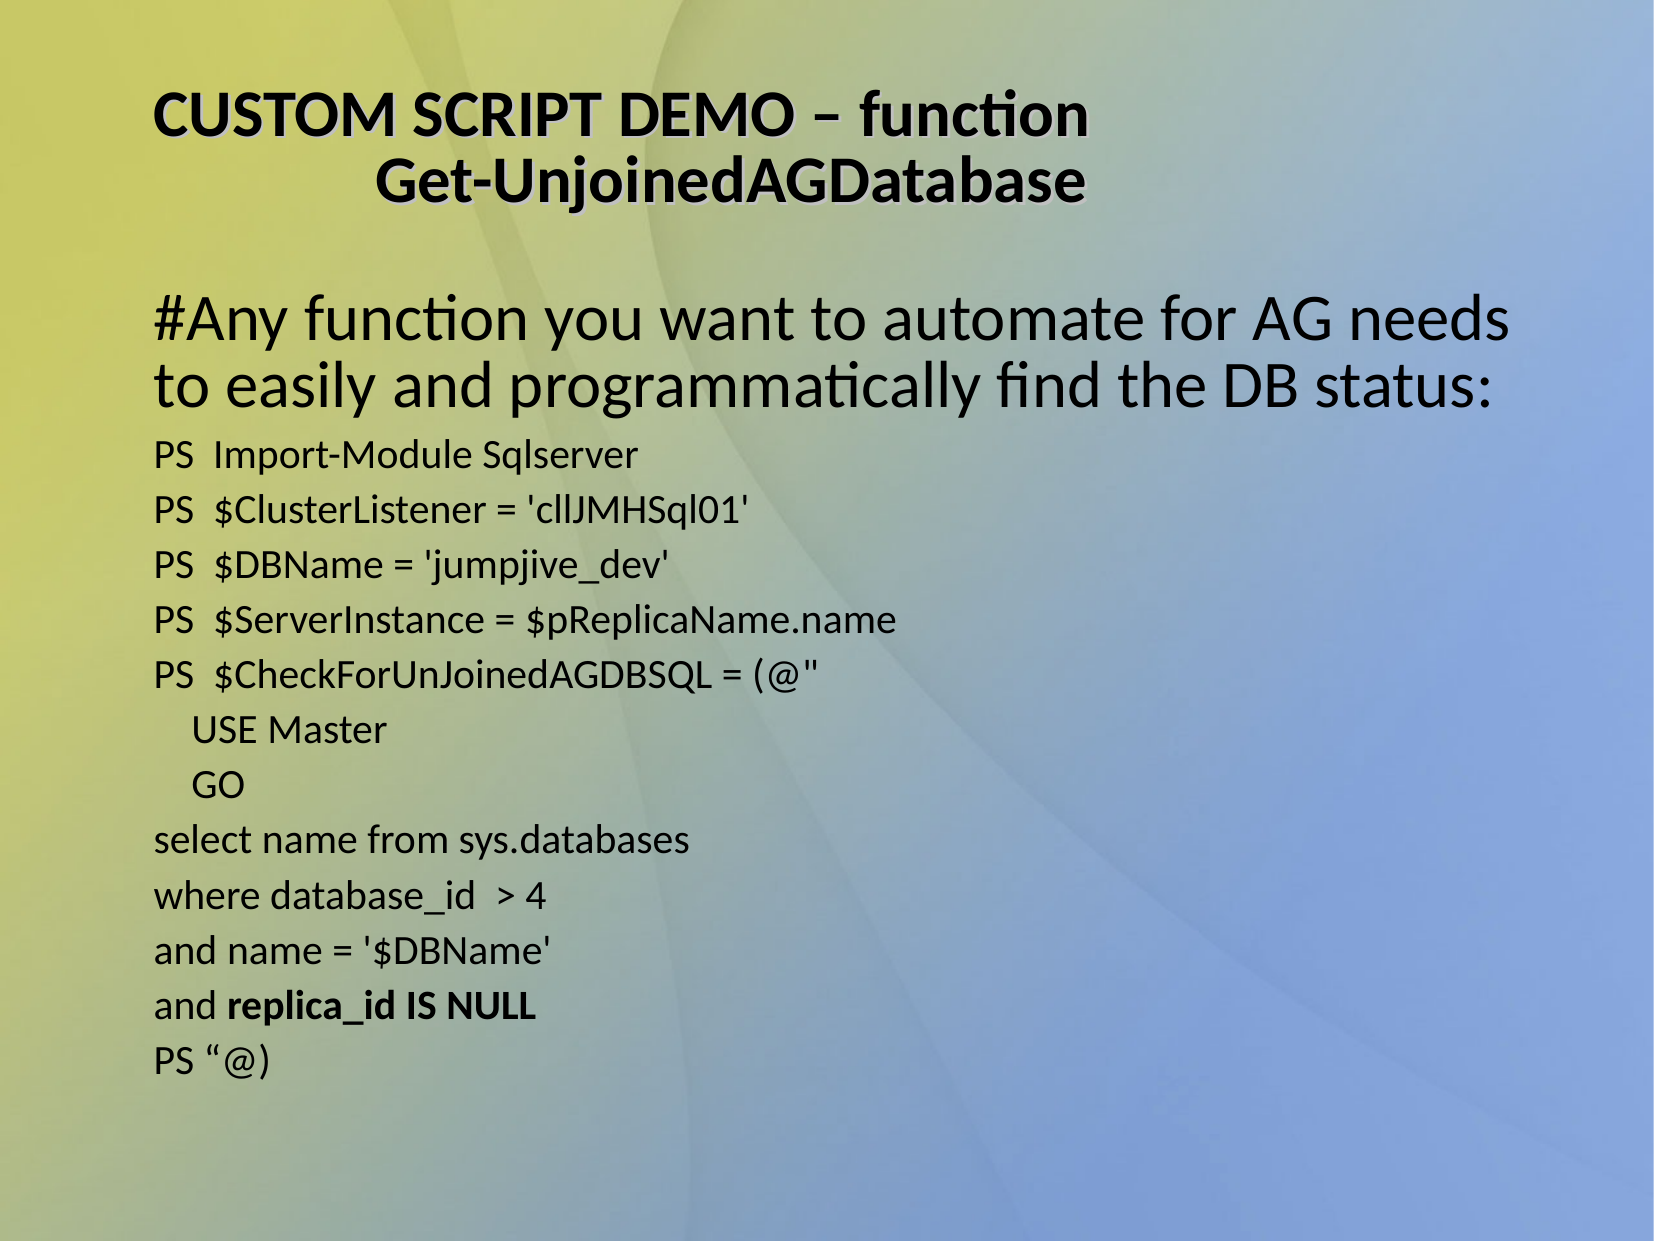

# CUSTOM SCRIPT DEMO – function Get-UnjoinedAGDatabase
#Any function you want to automate for AG needs to easily and programmatically find the DB status:
PS Import-Module Sqlserver
PS $ClusterListener = 'cllJMHSql01'
PS $DBName = 'jumpjive_dev'
PS $ServerInstance = $pReplicaName.name
PS $CheckForUnJoinedAGDBSQL = (@"
 USE Master
 GO
select name from sys.databases
where database_id > 4
and name = '$DBName'
and replica_id IS NULL
PS “@)